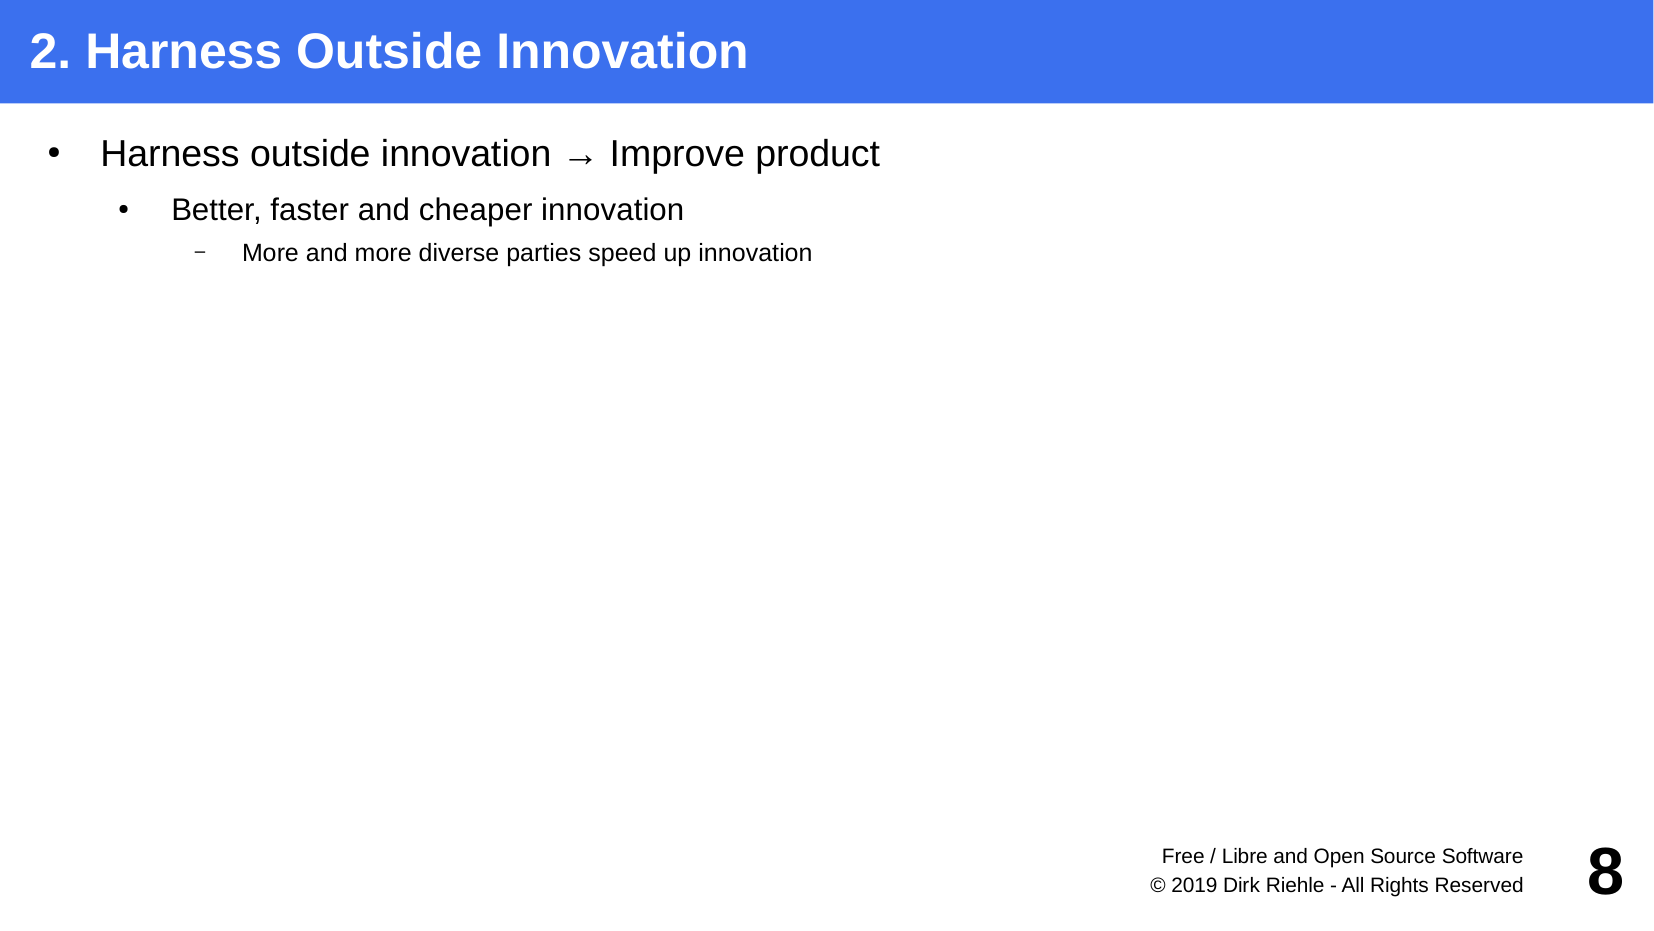

# 2. Harness Outside Innovation
Harness outside innovation → Improve product
Better, faster and cheaper innovation
More and more diverse parties speed up innovation
Free / Libre and Open Source Software
8
© 2019 Dirk Riehle - All Rights Reserved